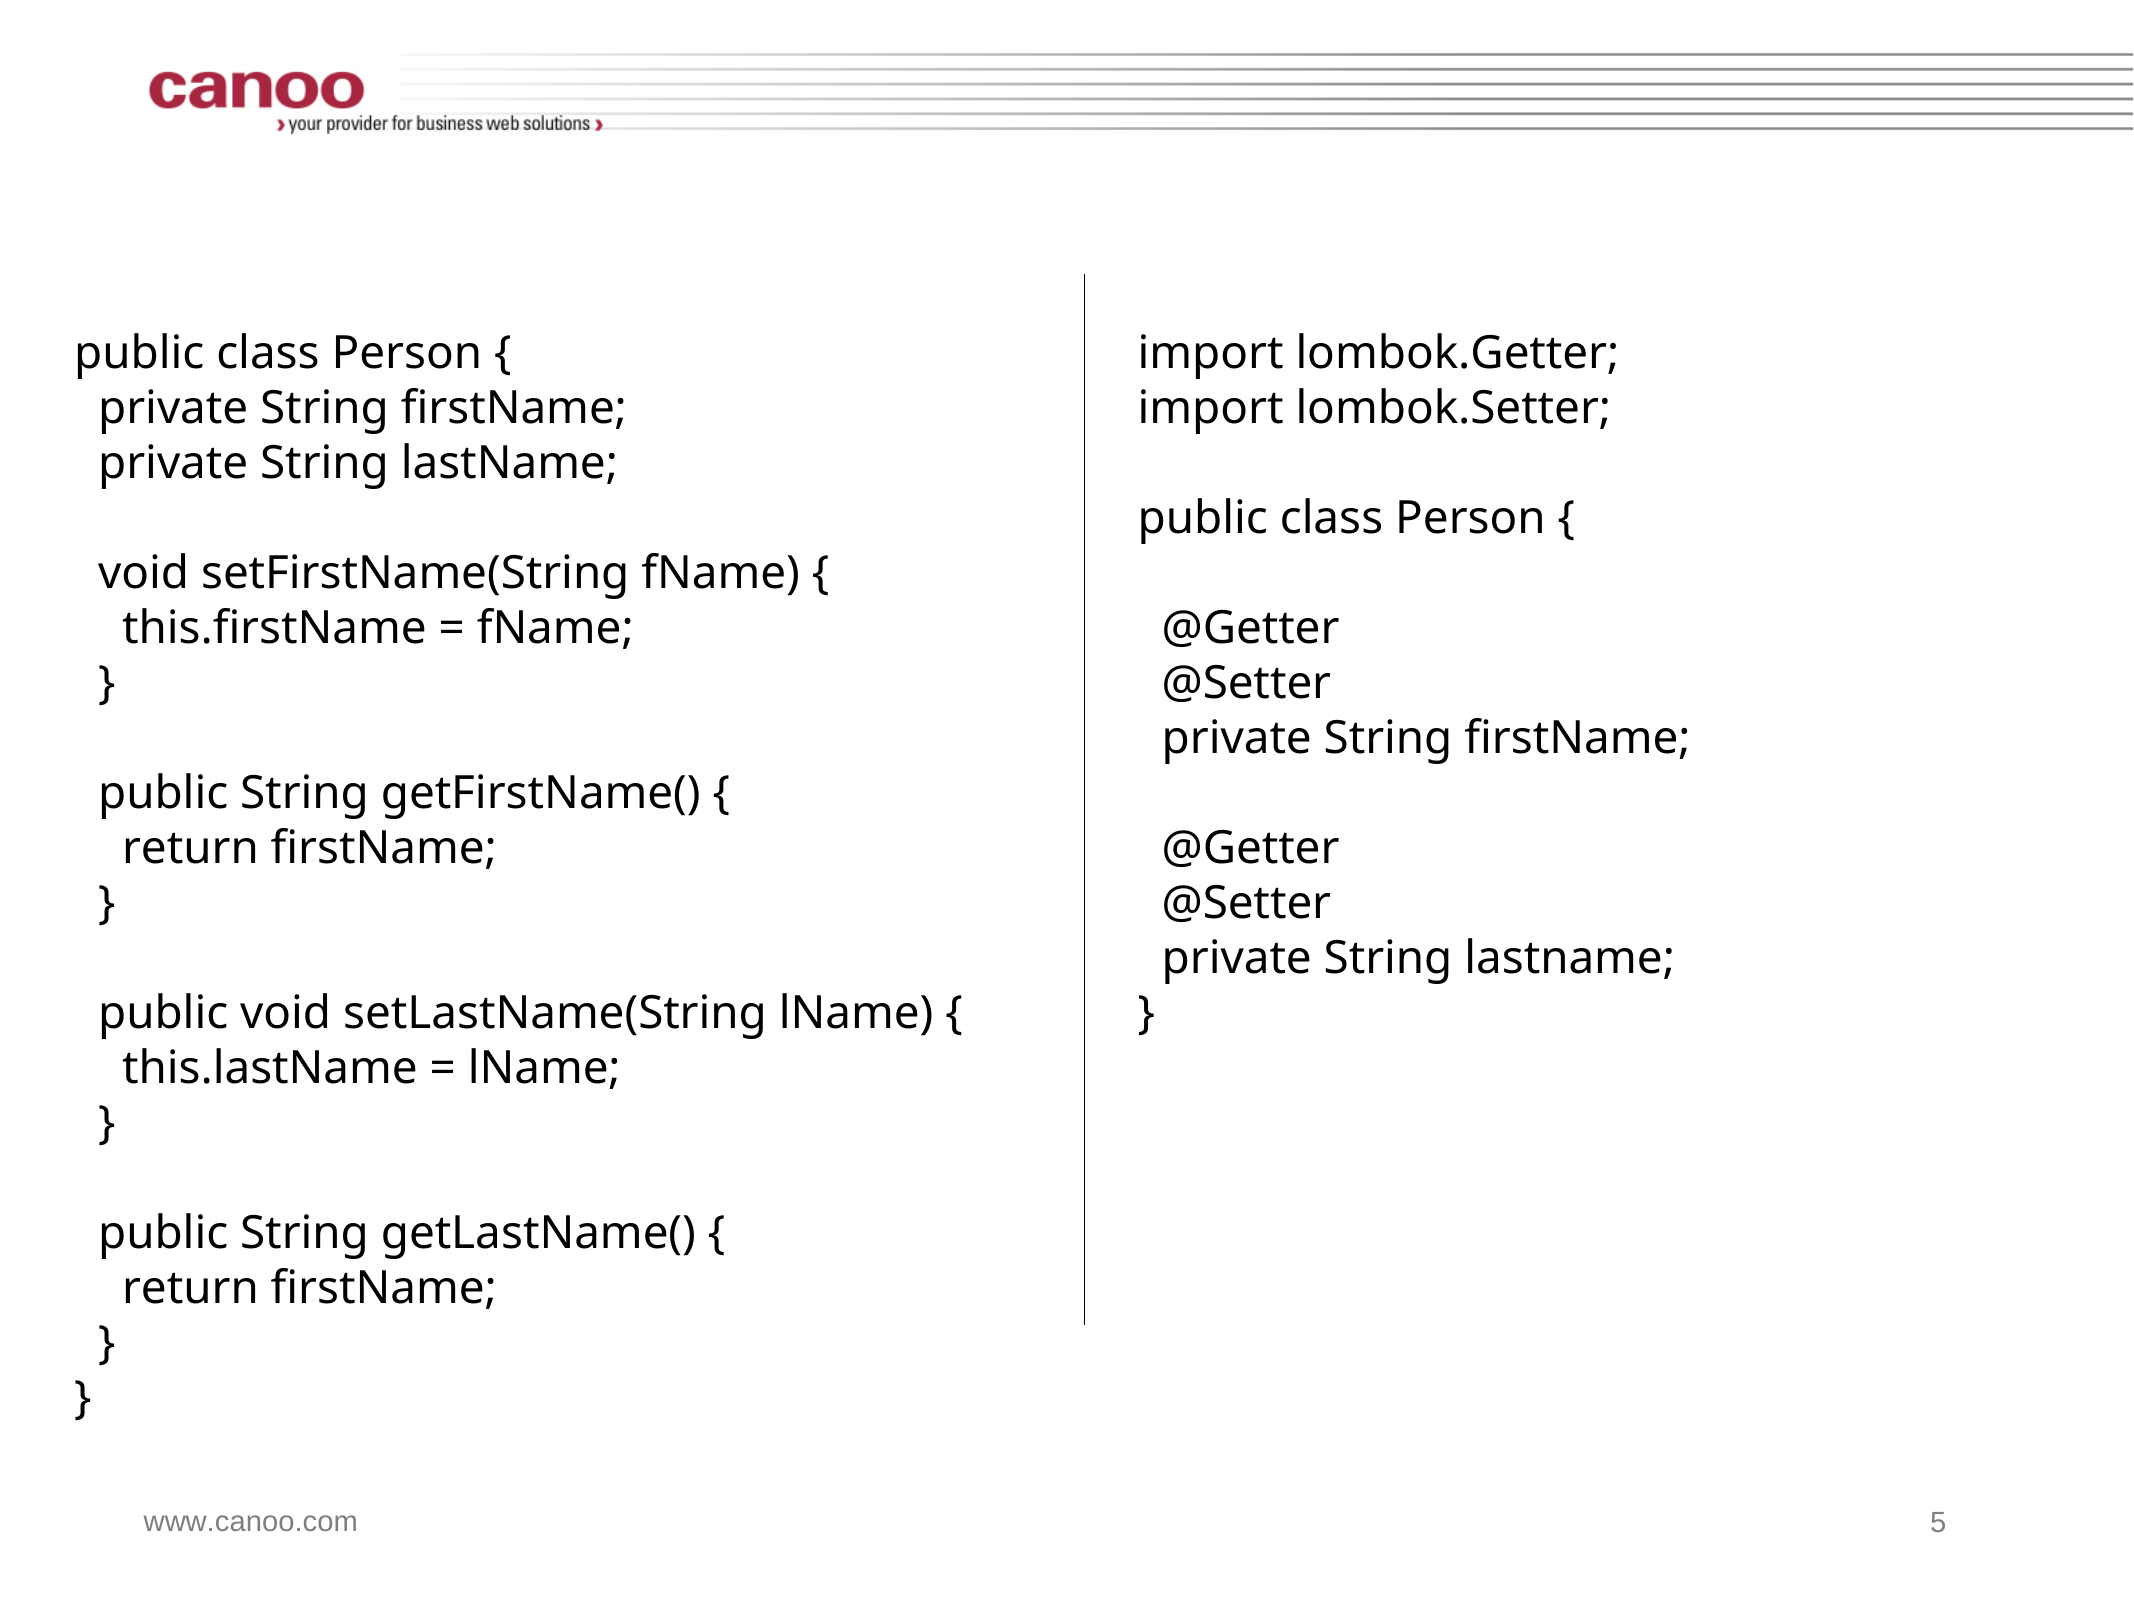

public class Person {
 private String firstName;
 private String lastName;
 void setFirstName(String fName) {
 this.firstName = fName;
 }
 public String getFirstName() {
 return firstName;
 }
 public void setLastName(String lName) {
 this.lastName = lName;
 }
 public String getLastName() {
 return firstName;
 }
}
import lombok.Getter;
import lombok.Setter;
public class Person {
 @Getter
 @Setter
 private String firstName;
 @Getter
 @Setter
 private String lastname;
}